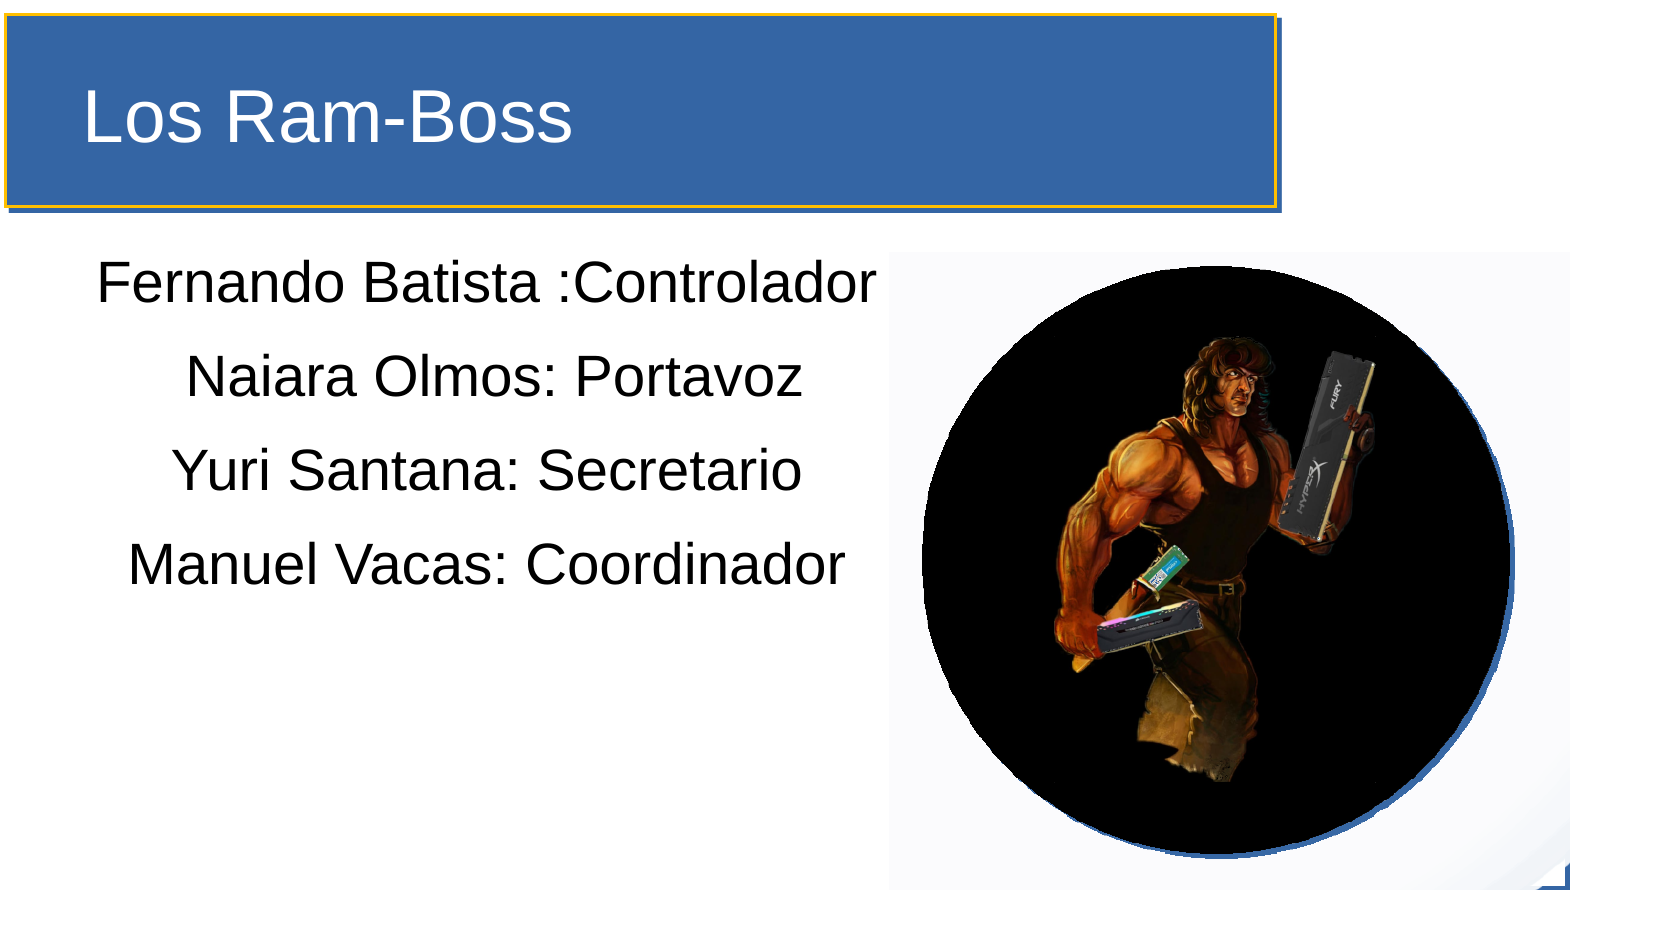

# Los Ram-Boss
Fernando Batista :Controlador
 Naiara Olmos: Portavoz
Yuri Santana: Secretario
Manuel Vacas: Coordinador